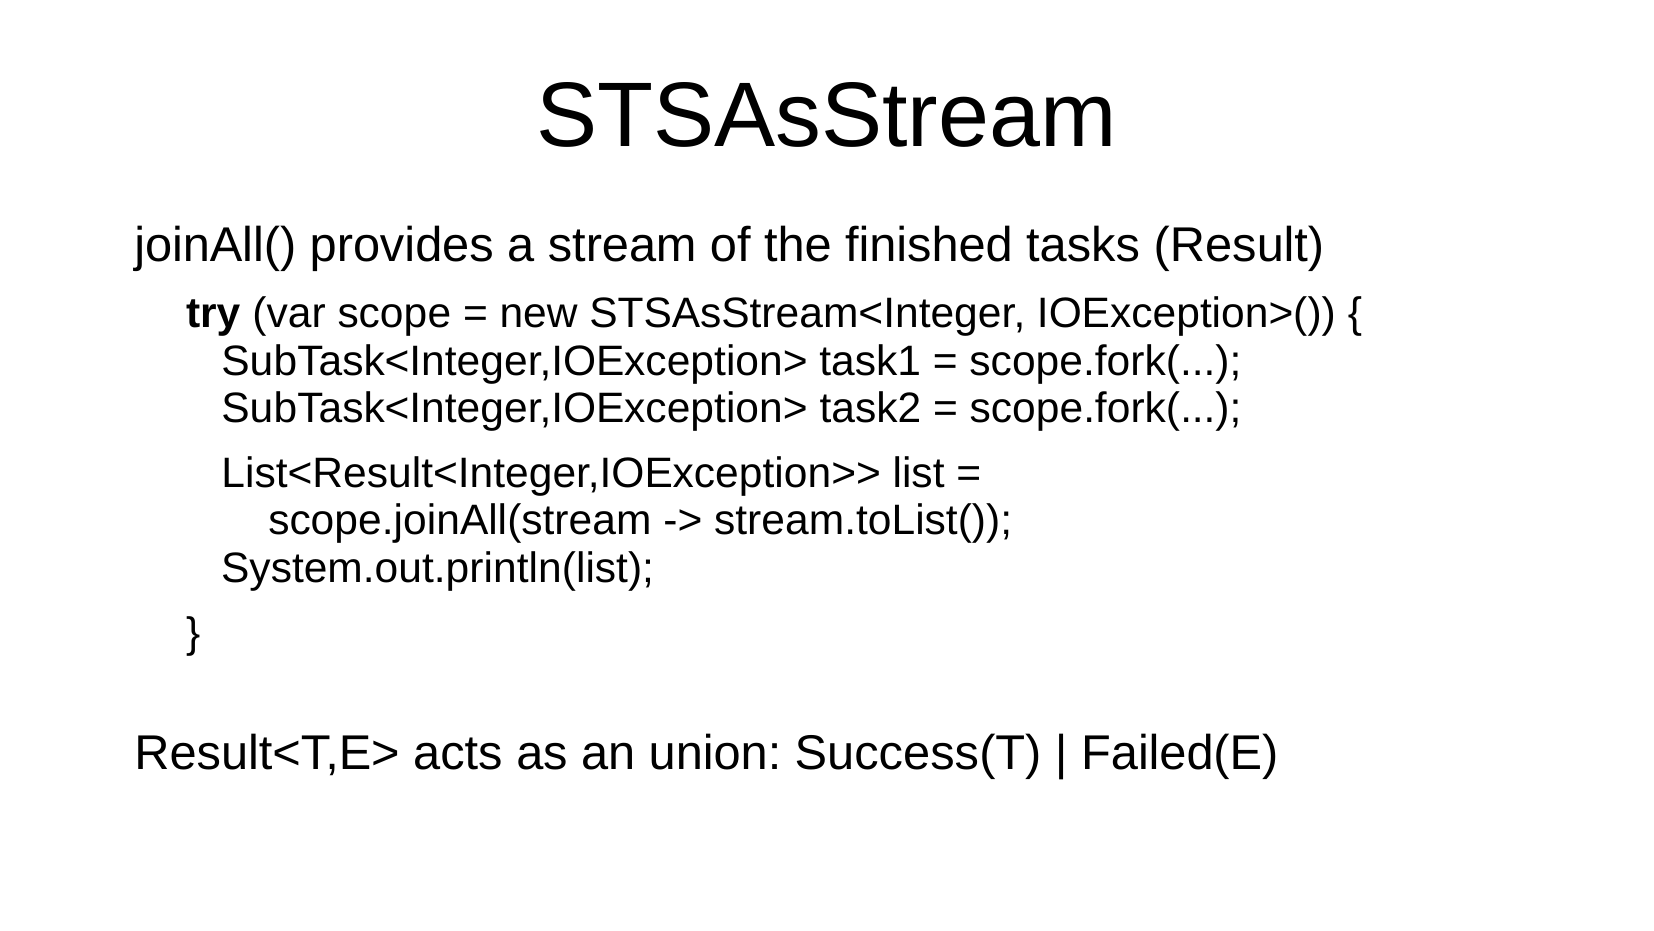

# STSAsStream
joinAll() provides a stream of the finished tasks (Result)
try (var scope = new STSAsStream<Integer, IOException>()) {
 SubTask<Integer,IOException> task1 = scope.fork(...);
 SubTask<Integer,IOException> task2 = scope.fork(...);
 List<Result<Integer,IOException>> list =
 scope.joinAll(stream -> stream.toList());
 System.out.println(list);
}
Result<T,E> acts as an union: Success(T) | Failed(E)